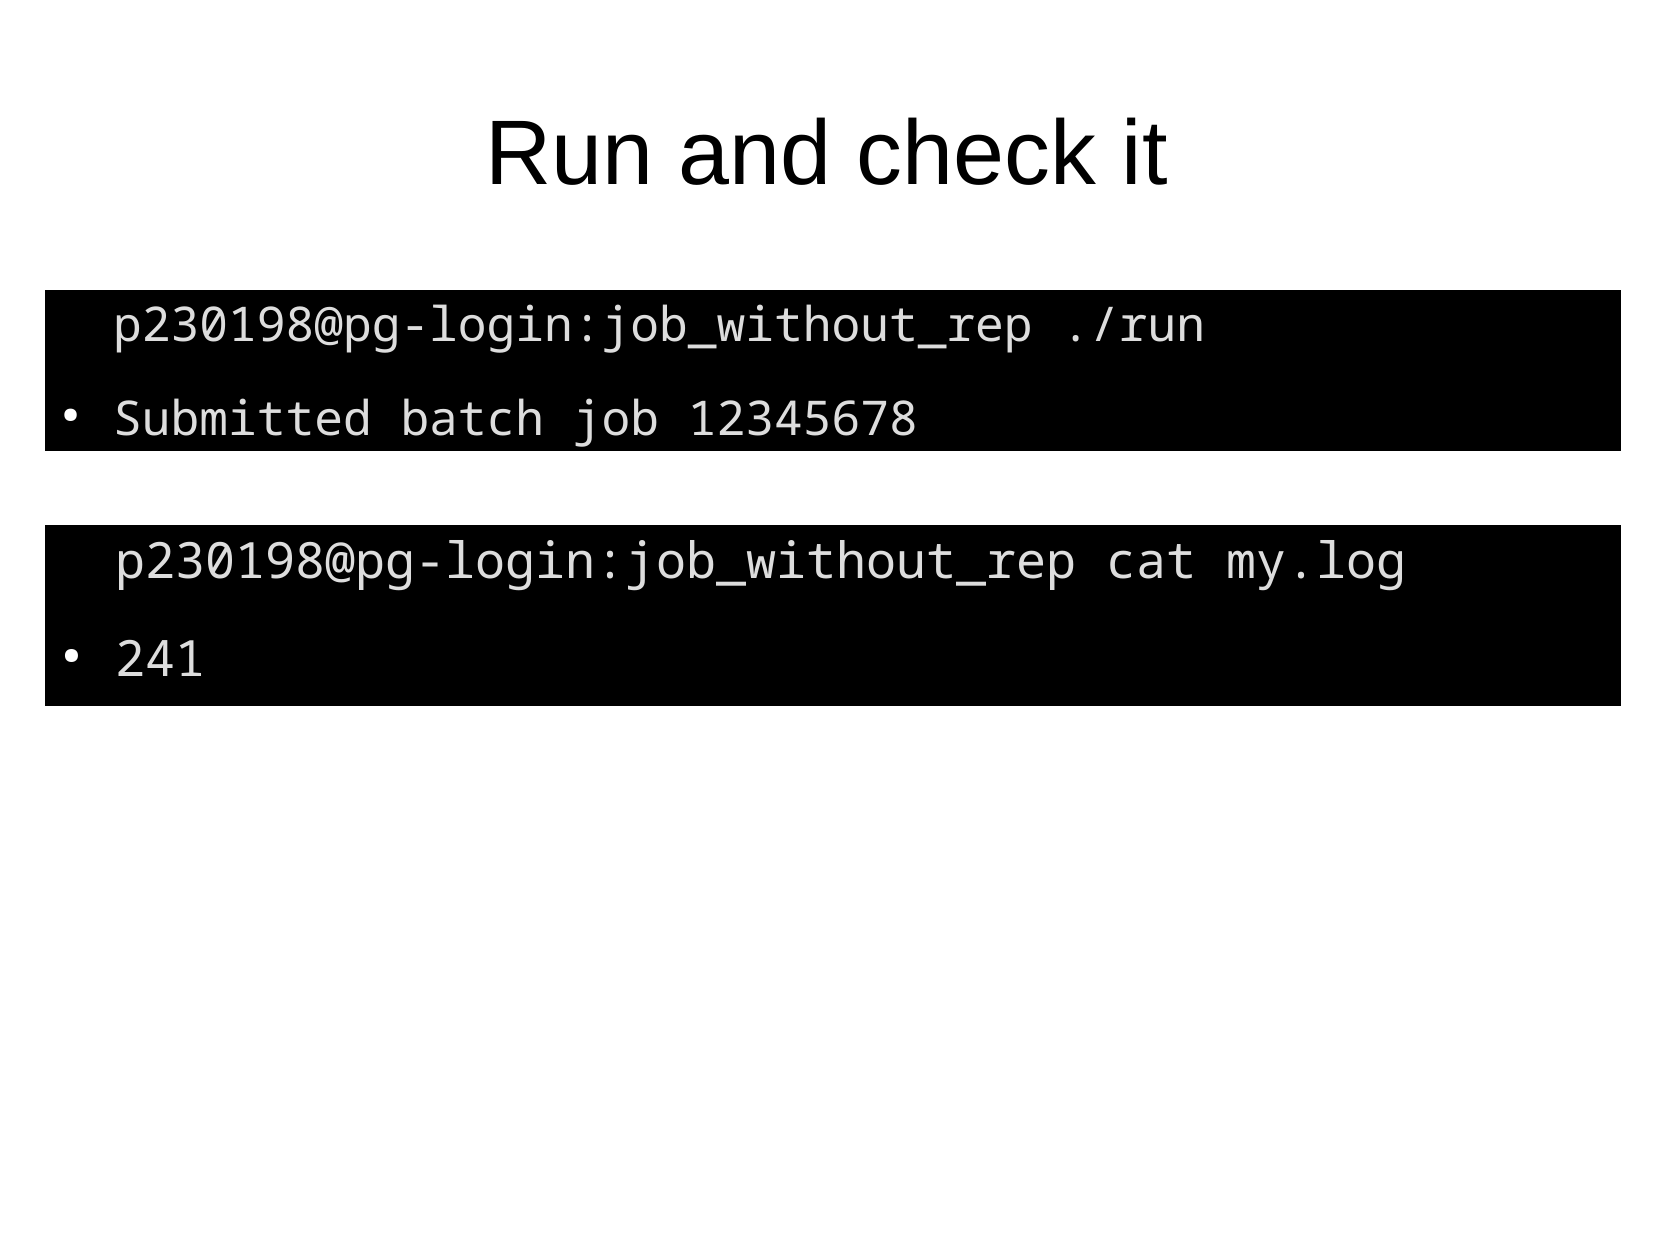

# Run and check it
p230198@pg-login:job_without_rep ./run
Submitted batch job 12345678
p230198@pg-login:job_without_rep cat my.log
241